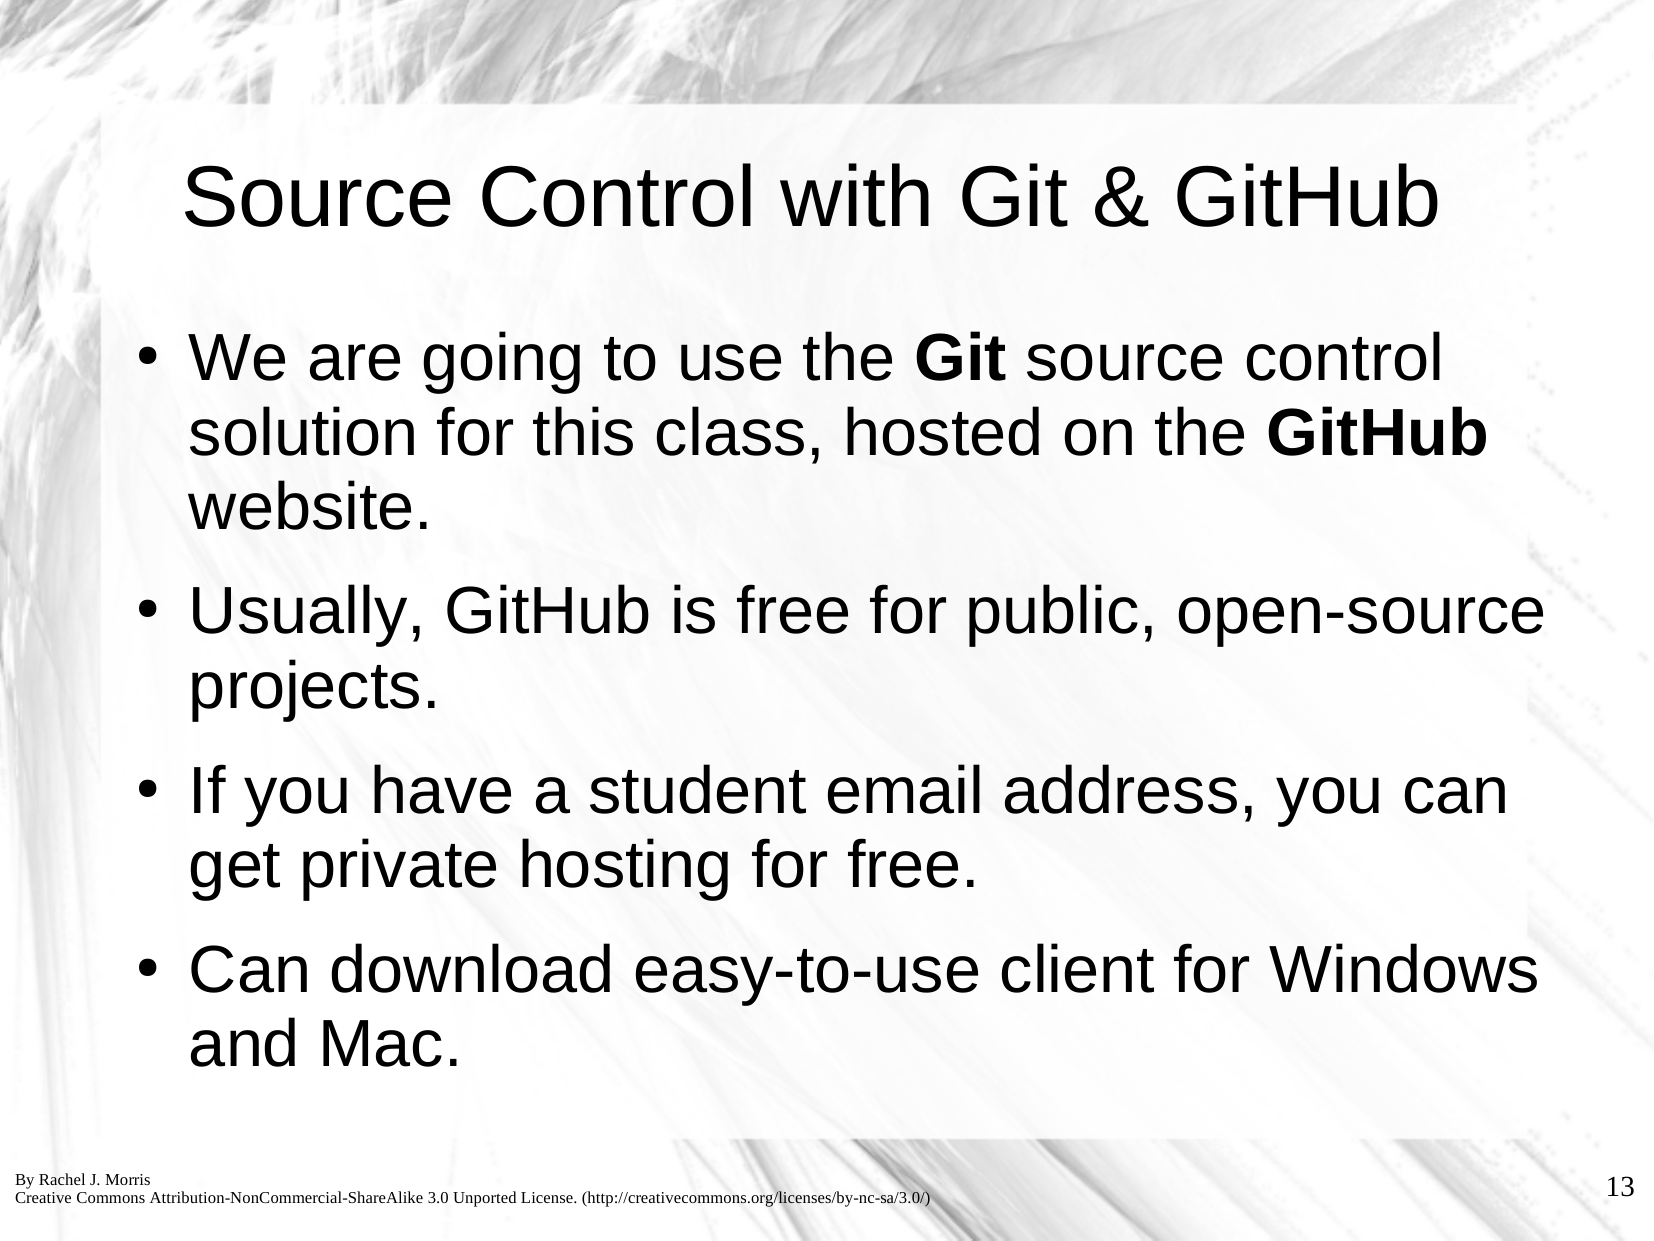

# Source Control with Git & GitHub
We are going to use the Git source control solution for this class, hosted on the GitHub website.
Usually, GitHub is free for public, open-source projects.
If you have a student email address, you can get private hosting for free.
Can download easy-to-use client for Windows and Mac.
13